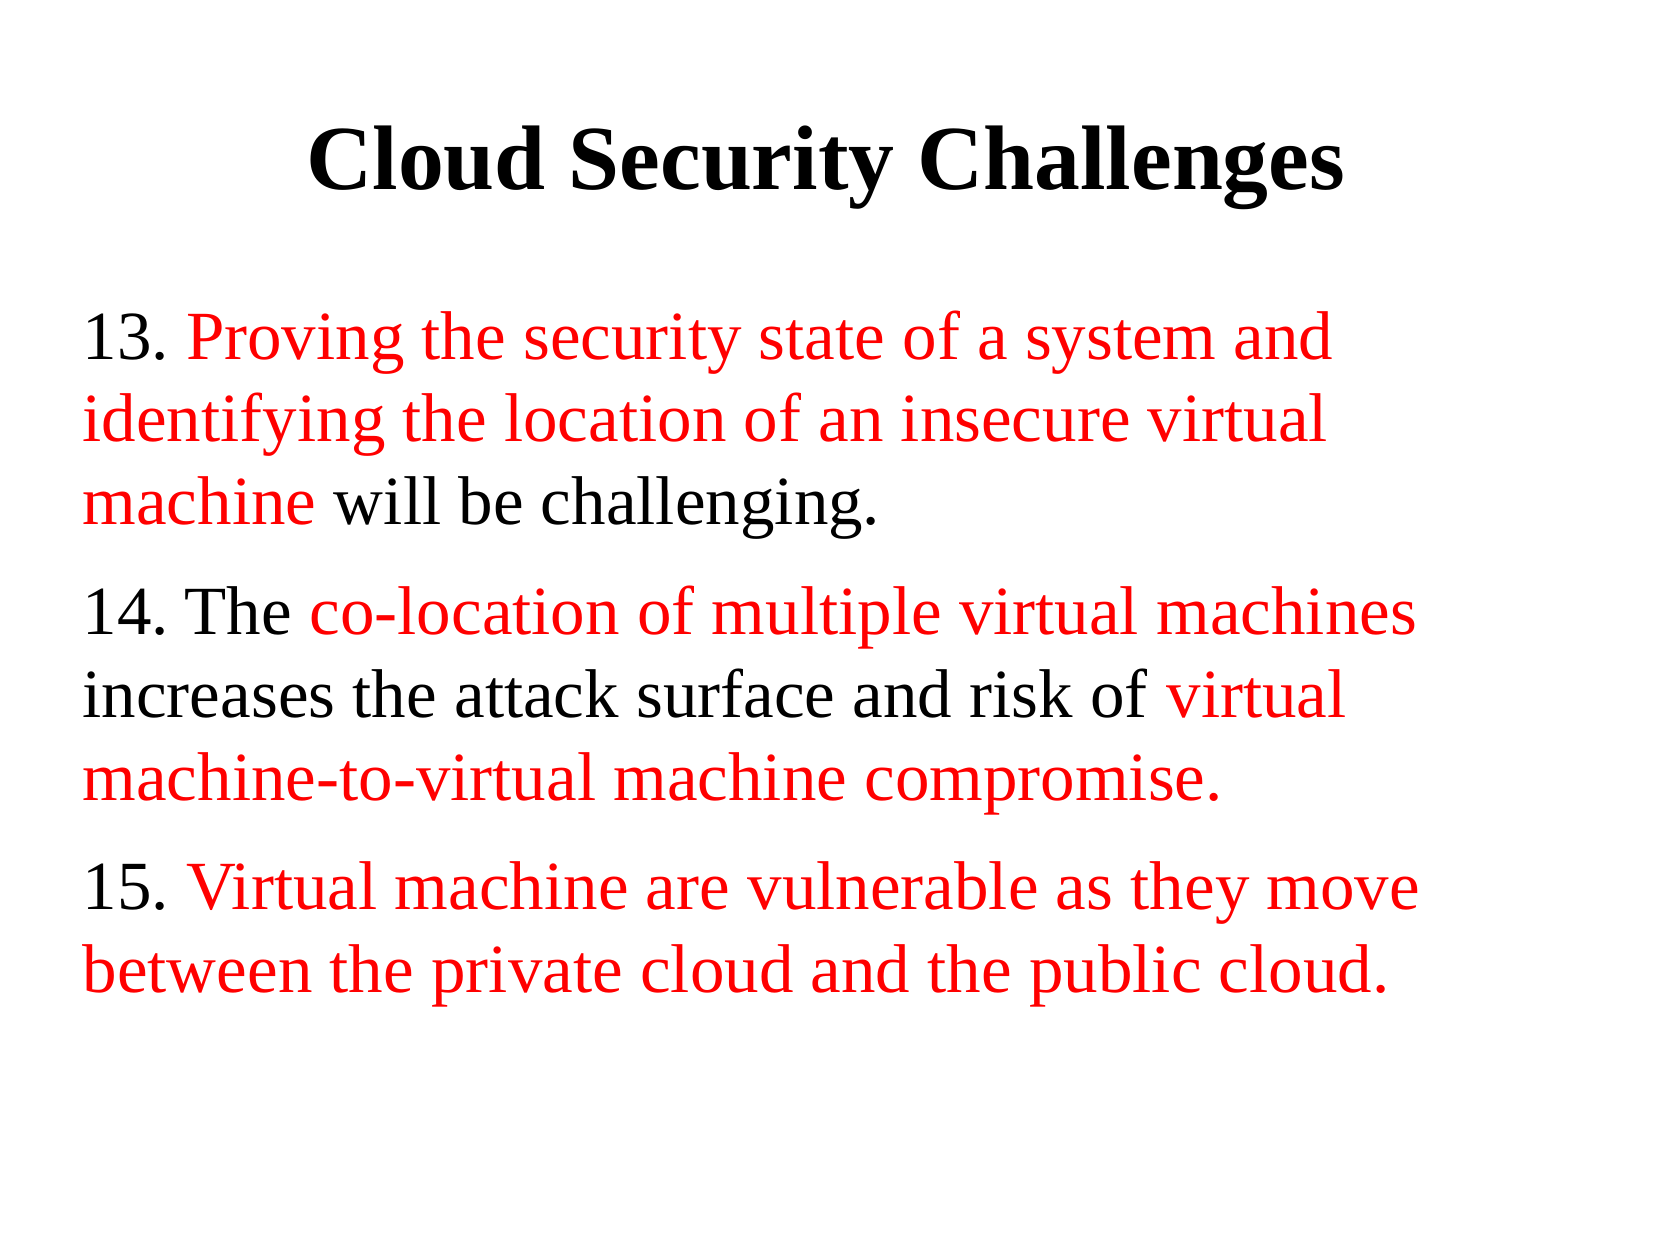

# Cloud Security Challenges
13. Proving the security state of a system and identifying the location of an insecure virtual machine will be challenging.
14. The co-location of multiple virtual machines increases the attack surface and risk of virtual machine-to-virtual machine compromise.
15. Virtual machine are vulnerable as they move between the private cloud and the public cloud.